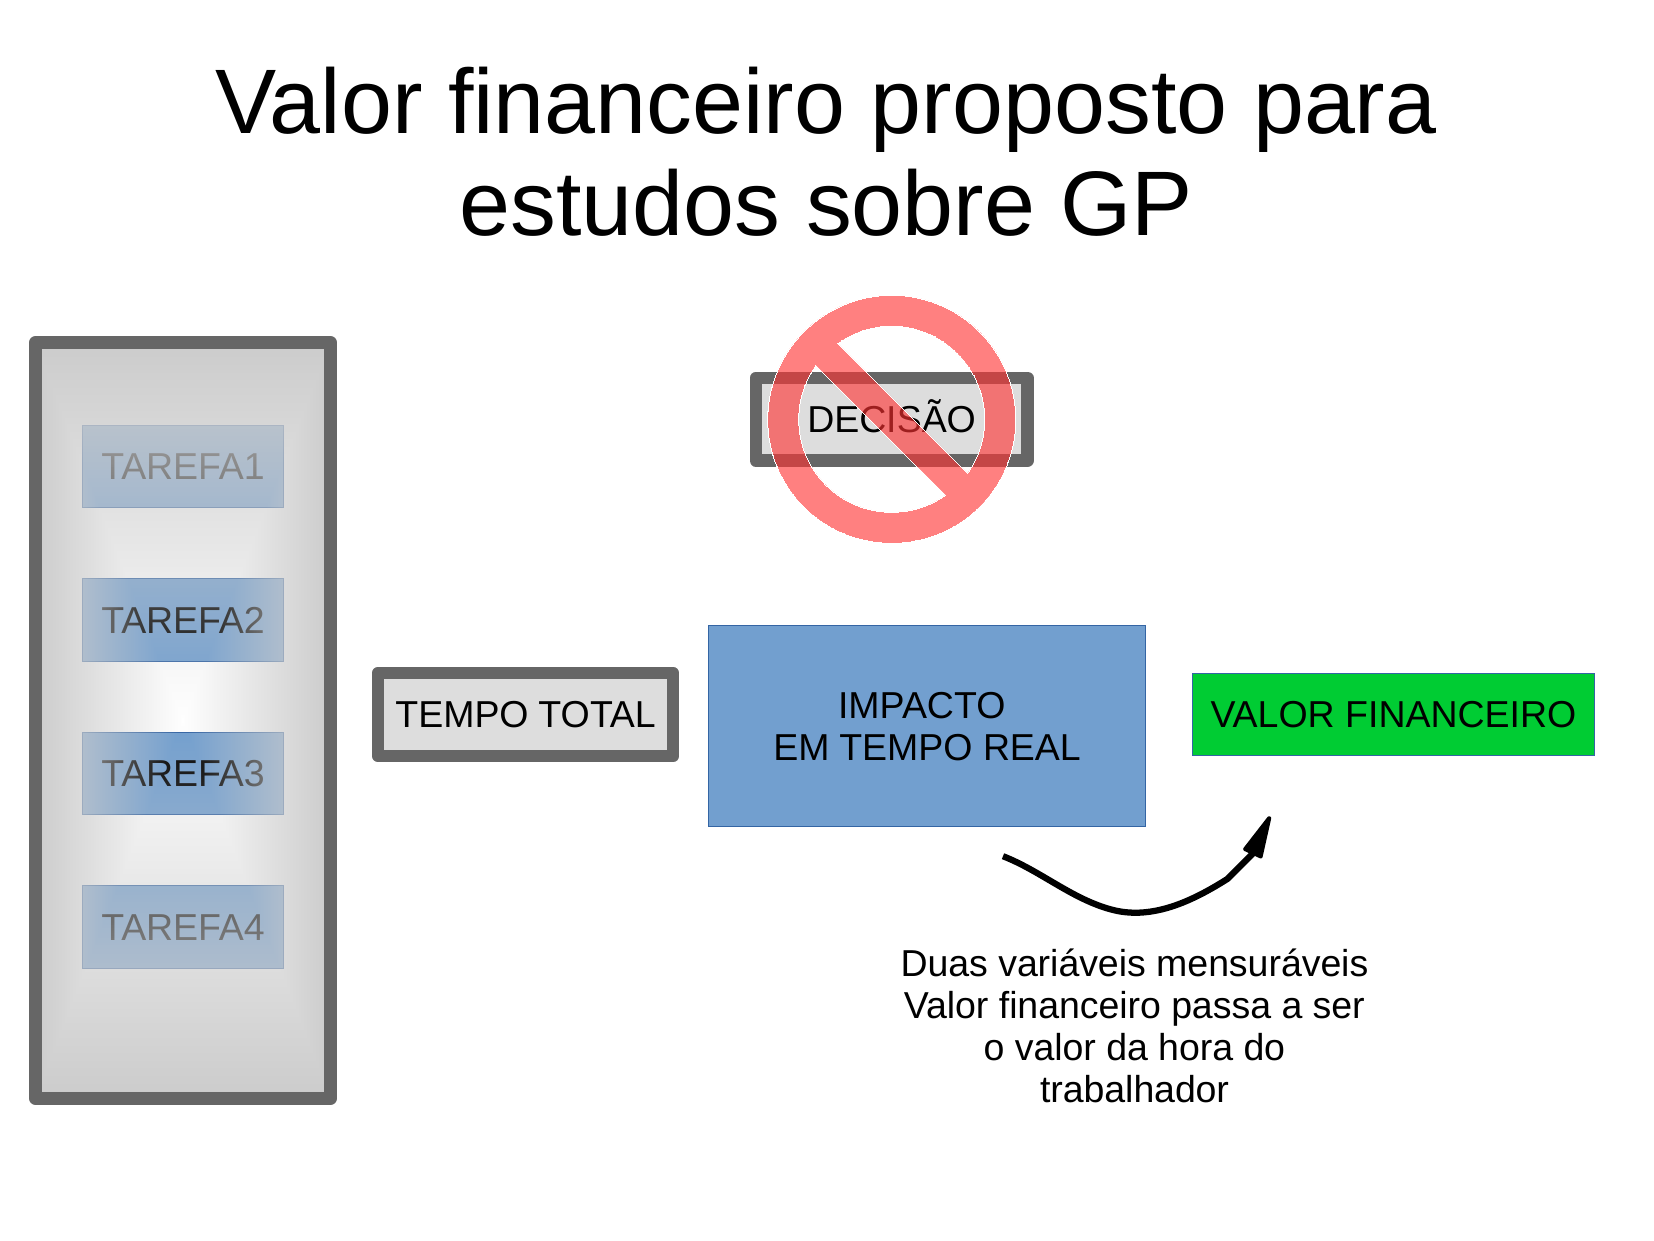

# Valor financeiro proposto para estudos sobre GP
DECISÃO
TAREFA1
TAREFA2
IMPACTO
EM TEMPO REAL
TEMPO TOTAL
VALOR FINANCEIRO
TAREFA3
TAREFA4
Duas variáveis mensuráveis
Valor financeiro passa a ser o valor da hora do trabalhador